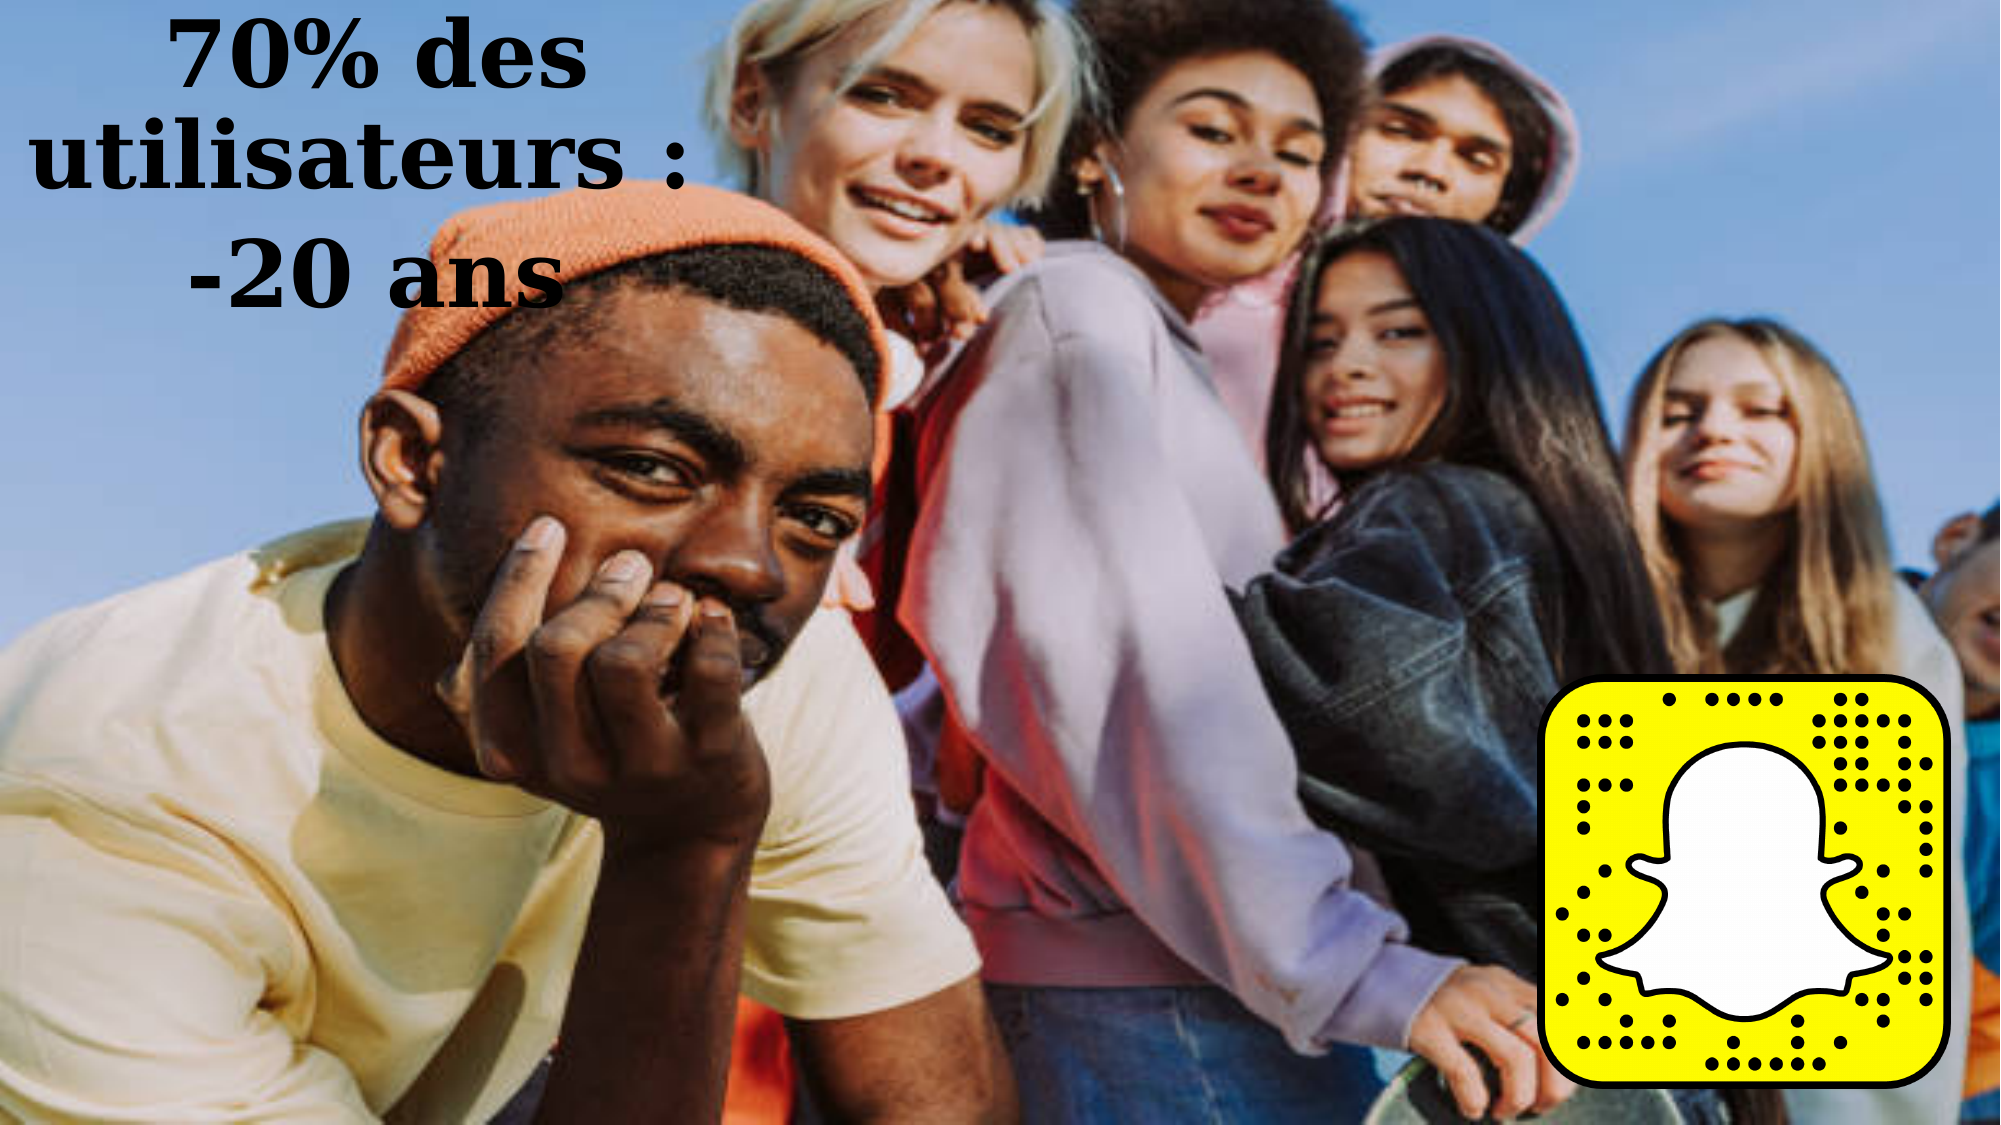

# 70% des utilisateurs :
-20 ans